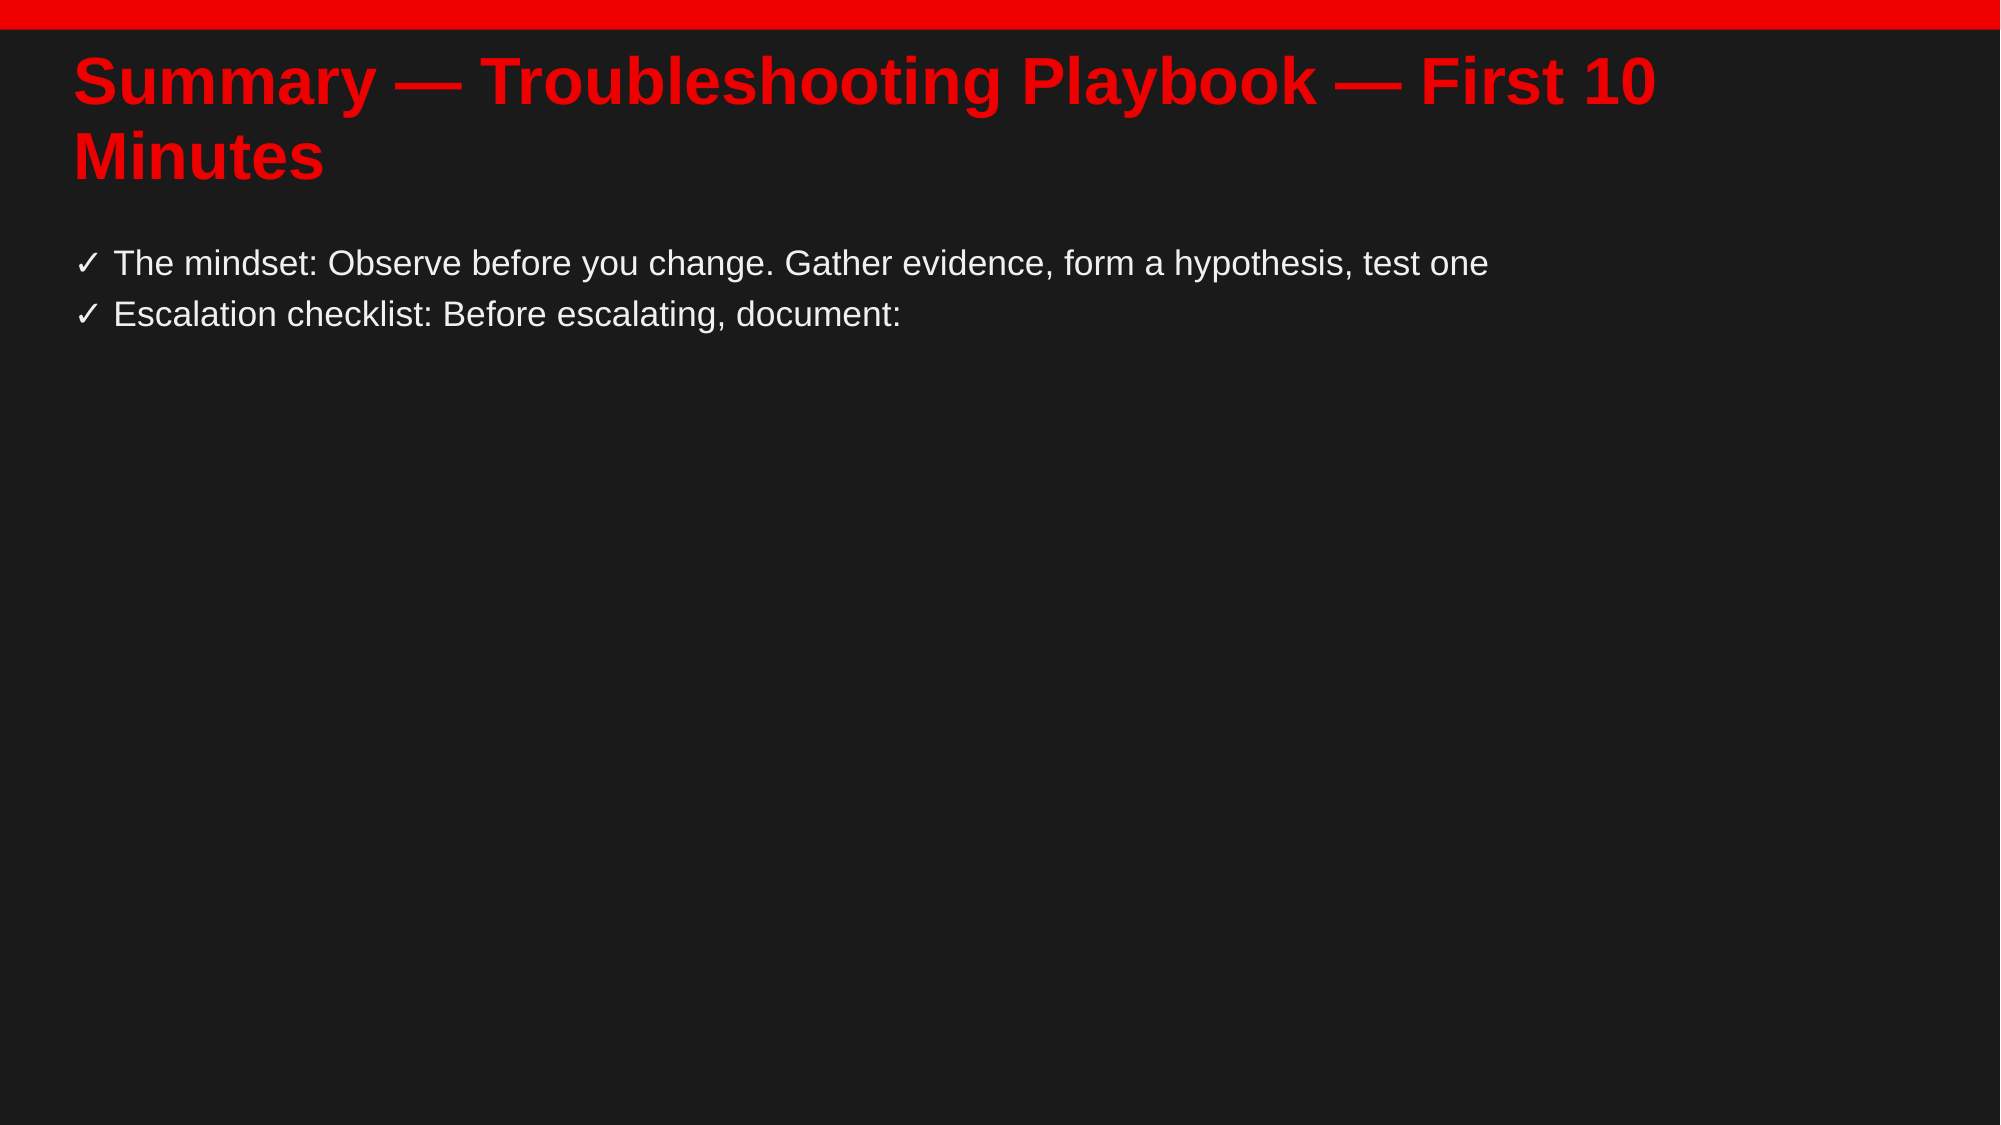

Summary — Troubleshooting Playbook — First 10 Minutes
✓ The mindset: Observe before you change. Gather evidence, form a hypothesis, test one
✓ Escalation checklist: Before escalating, document: